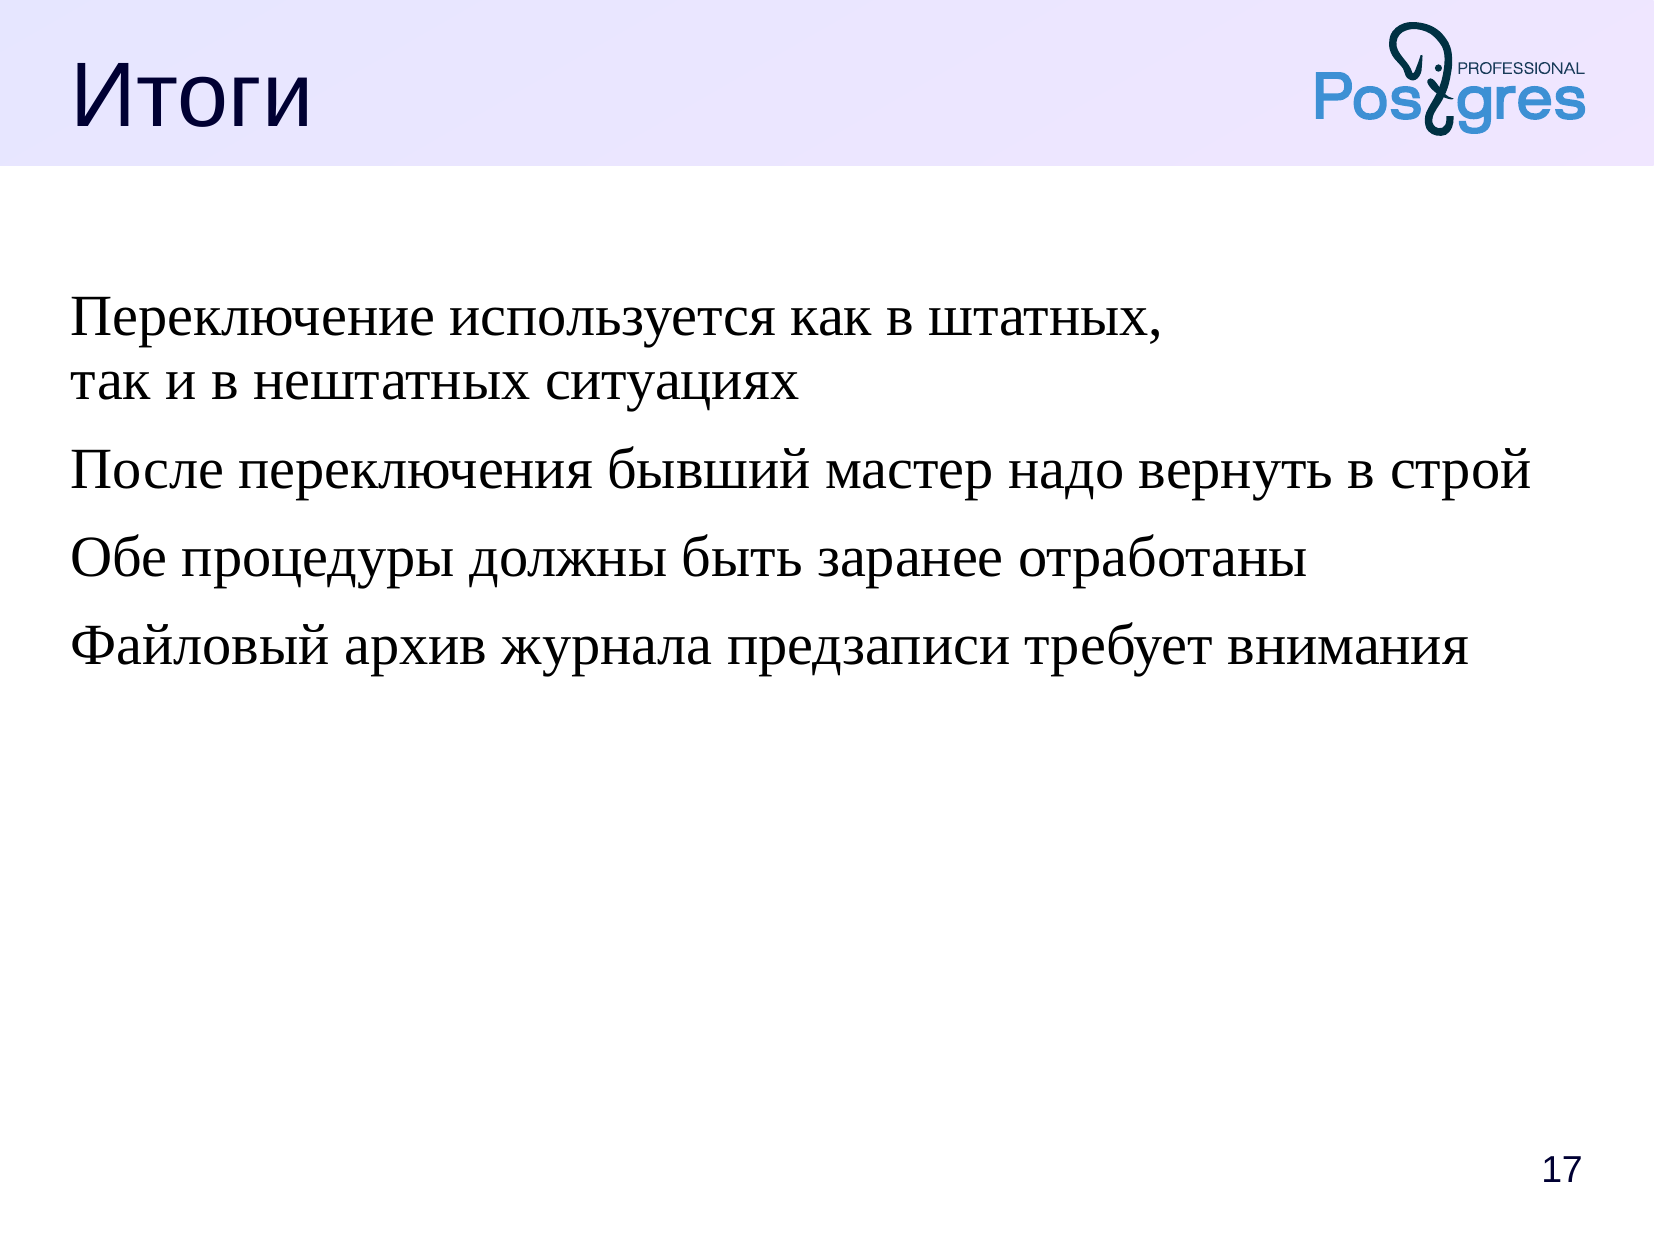

# Итоги
Переключение используется как в штатных,
так и в нештатных ситуациях
После переключения бывший мастер надо вернуть в строй
Обе процедуры должны быть заранее отработаны
Файловый архив журнала предзаписи требует внимания